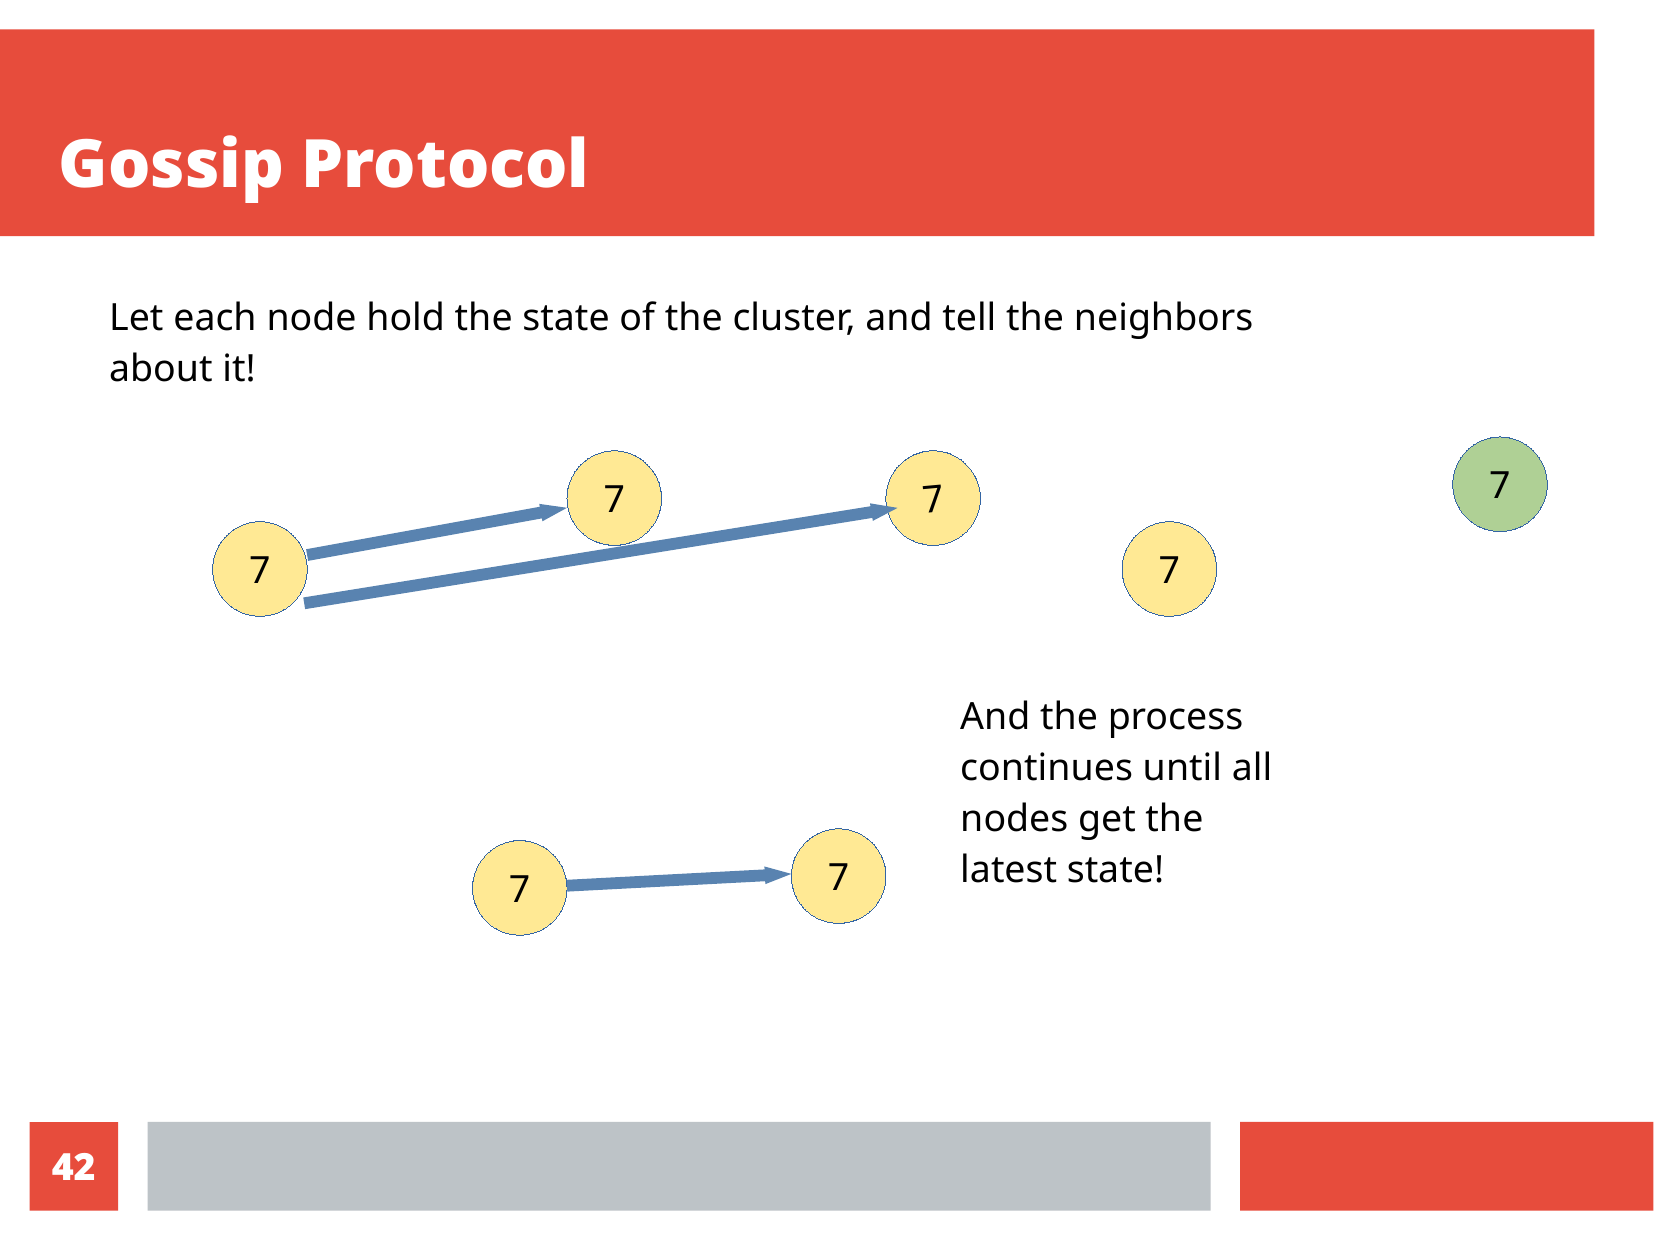

# Gossip Protocol
Let each node hold the state of the cluster, and tell the neighbors about it!
7
7
7
7
7
And the process continues until all nodes get the latest state!
7
7
42